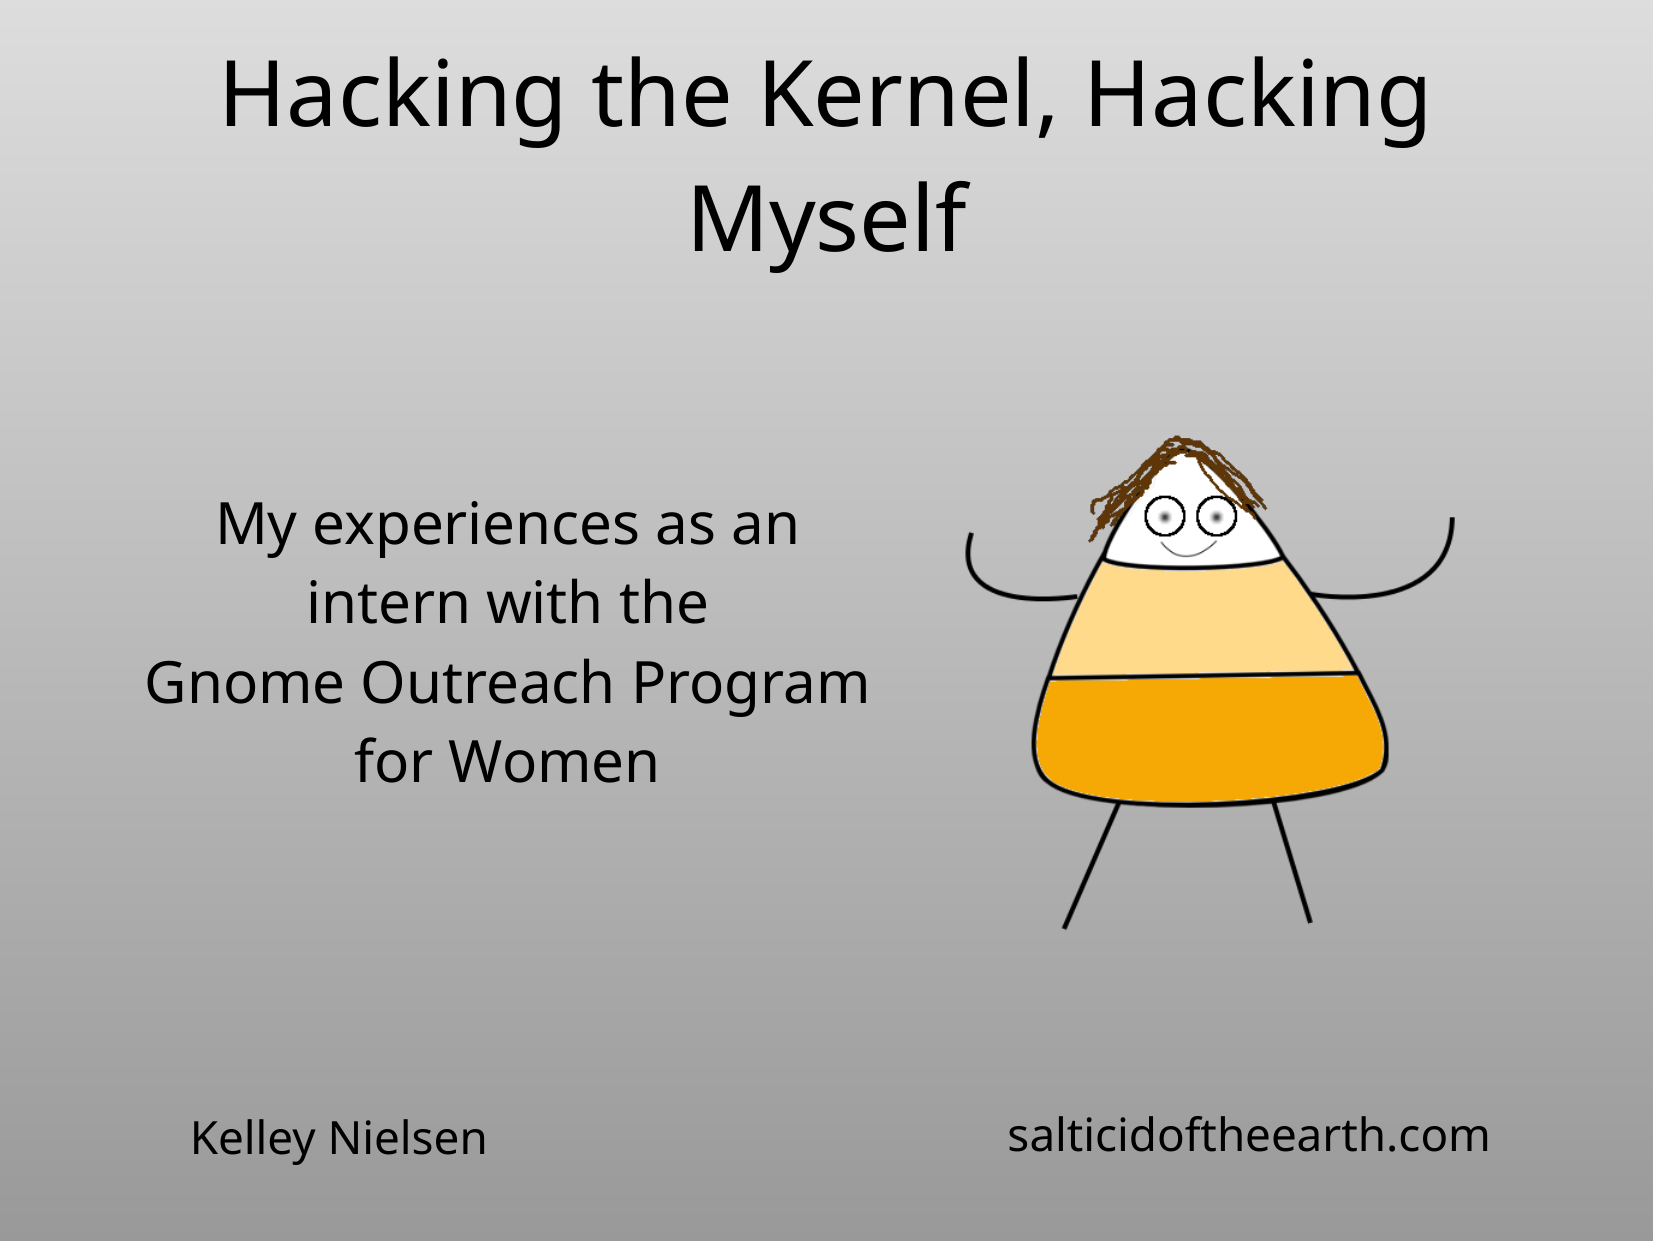

# Hacking the Kernel, Hacking Myself
My experiences as an
intern with the
Gnome Outreach Program
for Women
salticidoftheearth.com
Kelley Nielsen